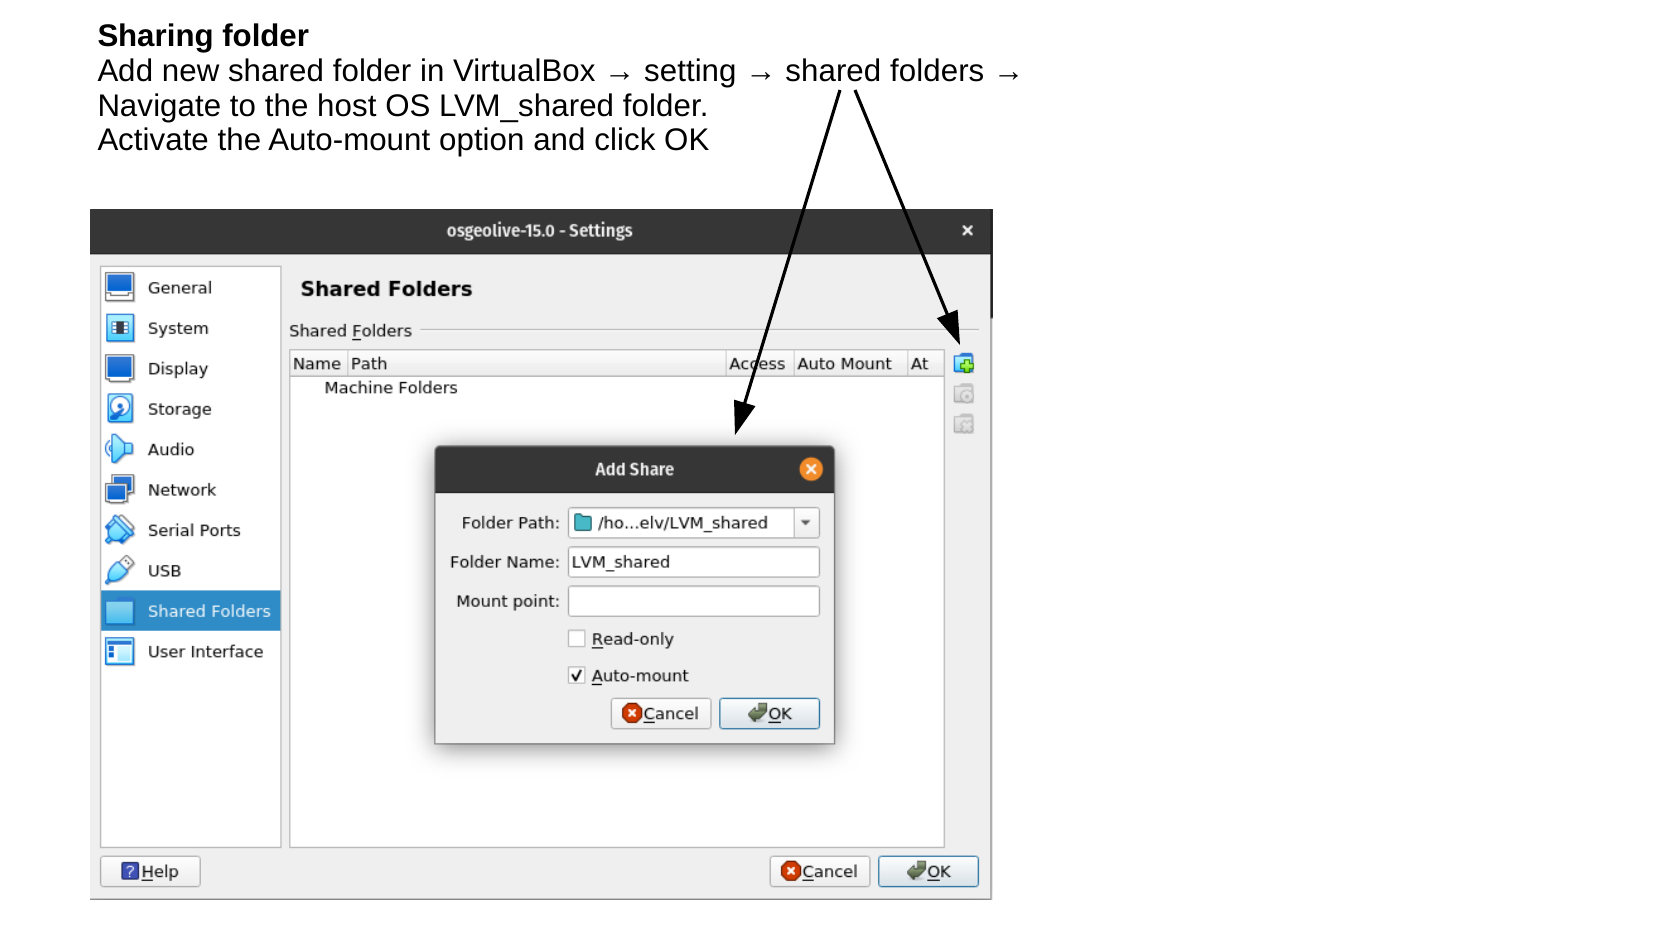

Sharing folder
Add new shared folder in VirtualBox → setting → shared folders →
Navigate to the host OS LVM_shared folder.
Activate the Auto-mount option and click OK